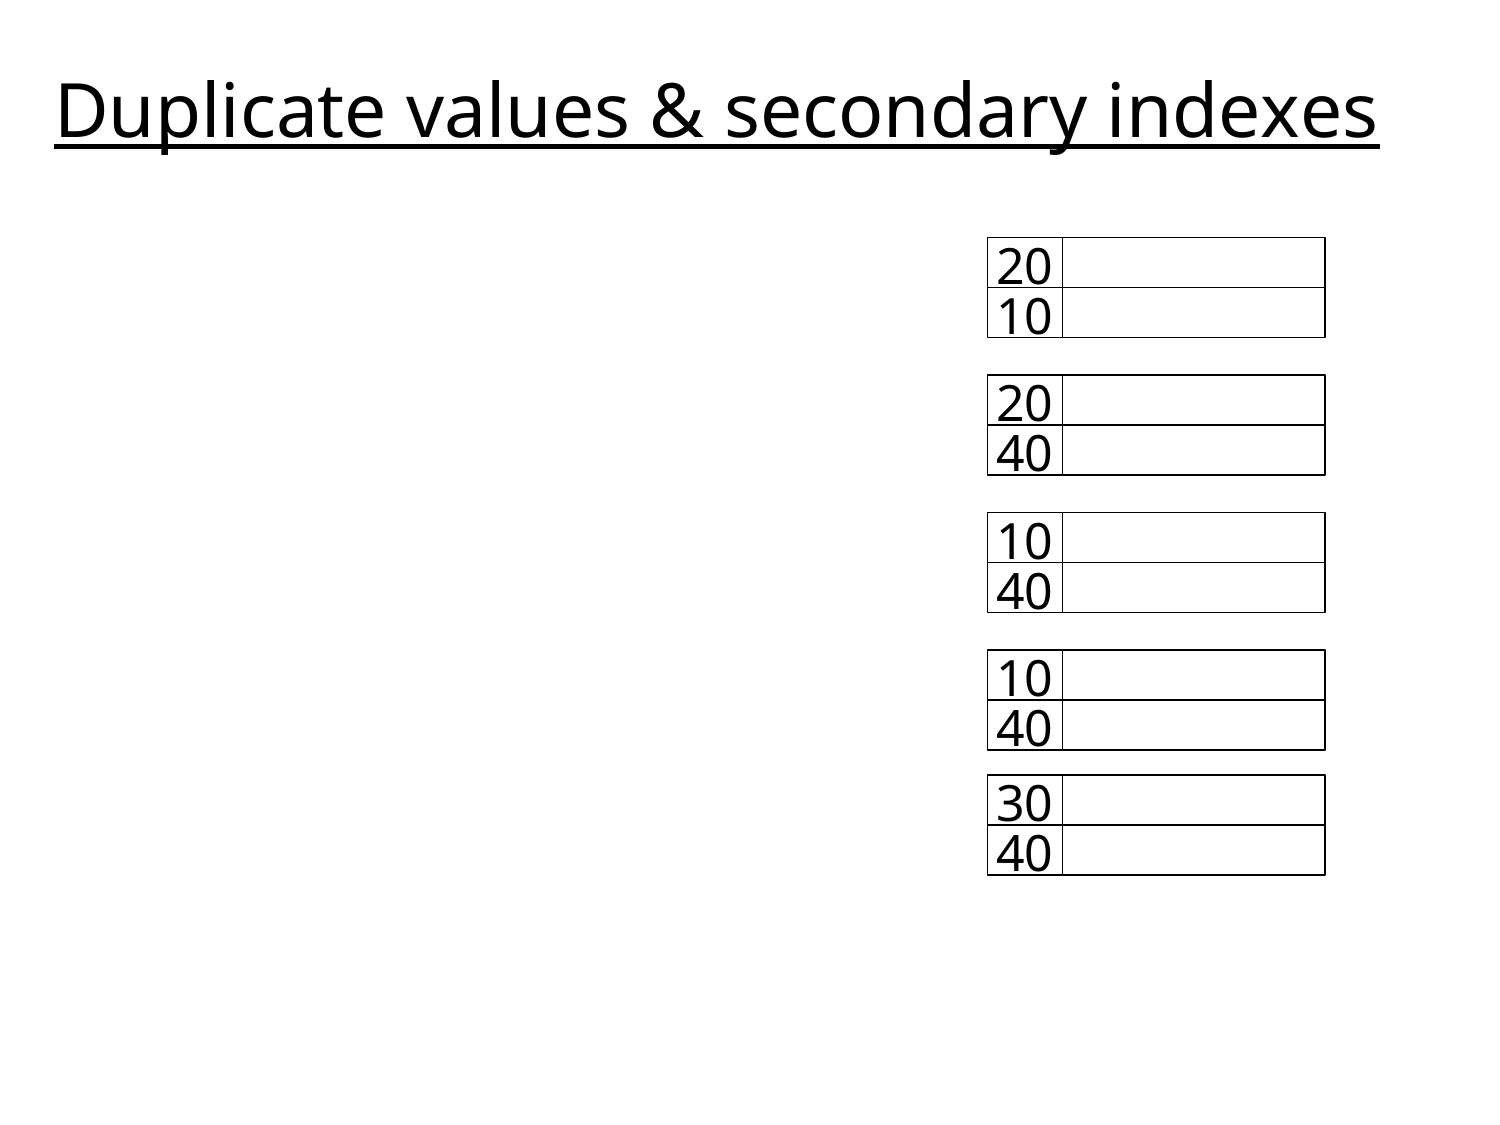

# Duplicate values & secondary indexes
20
10
20
40
10
40
10
40
30
40